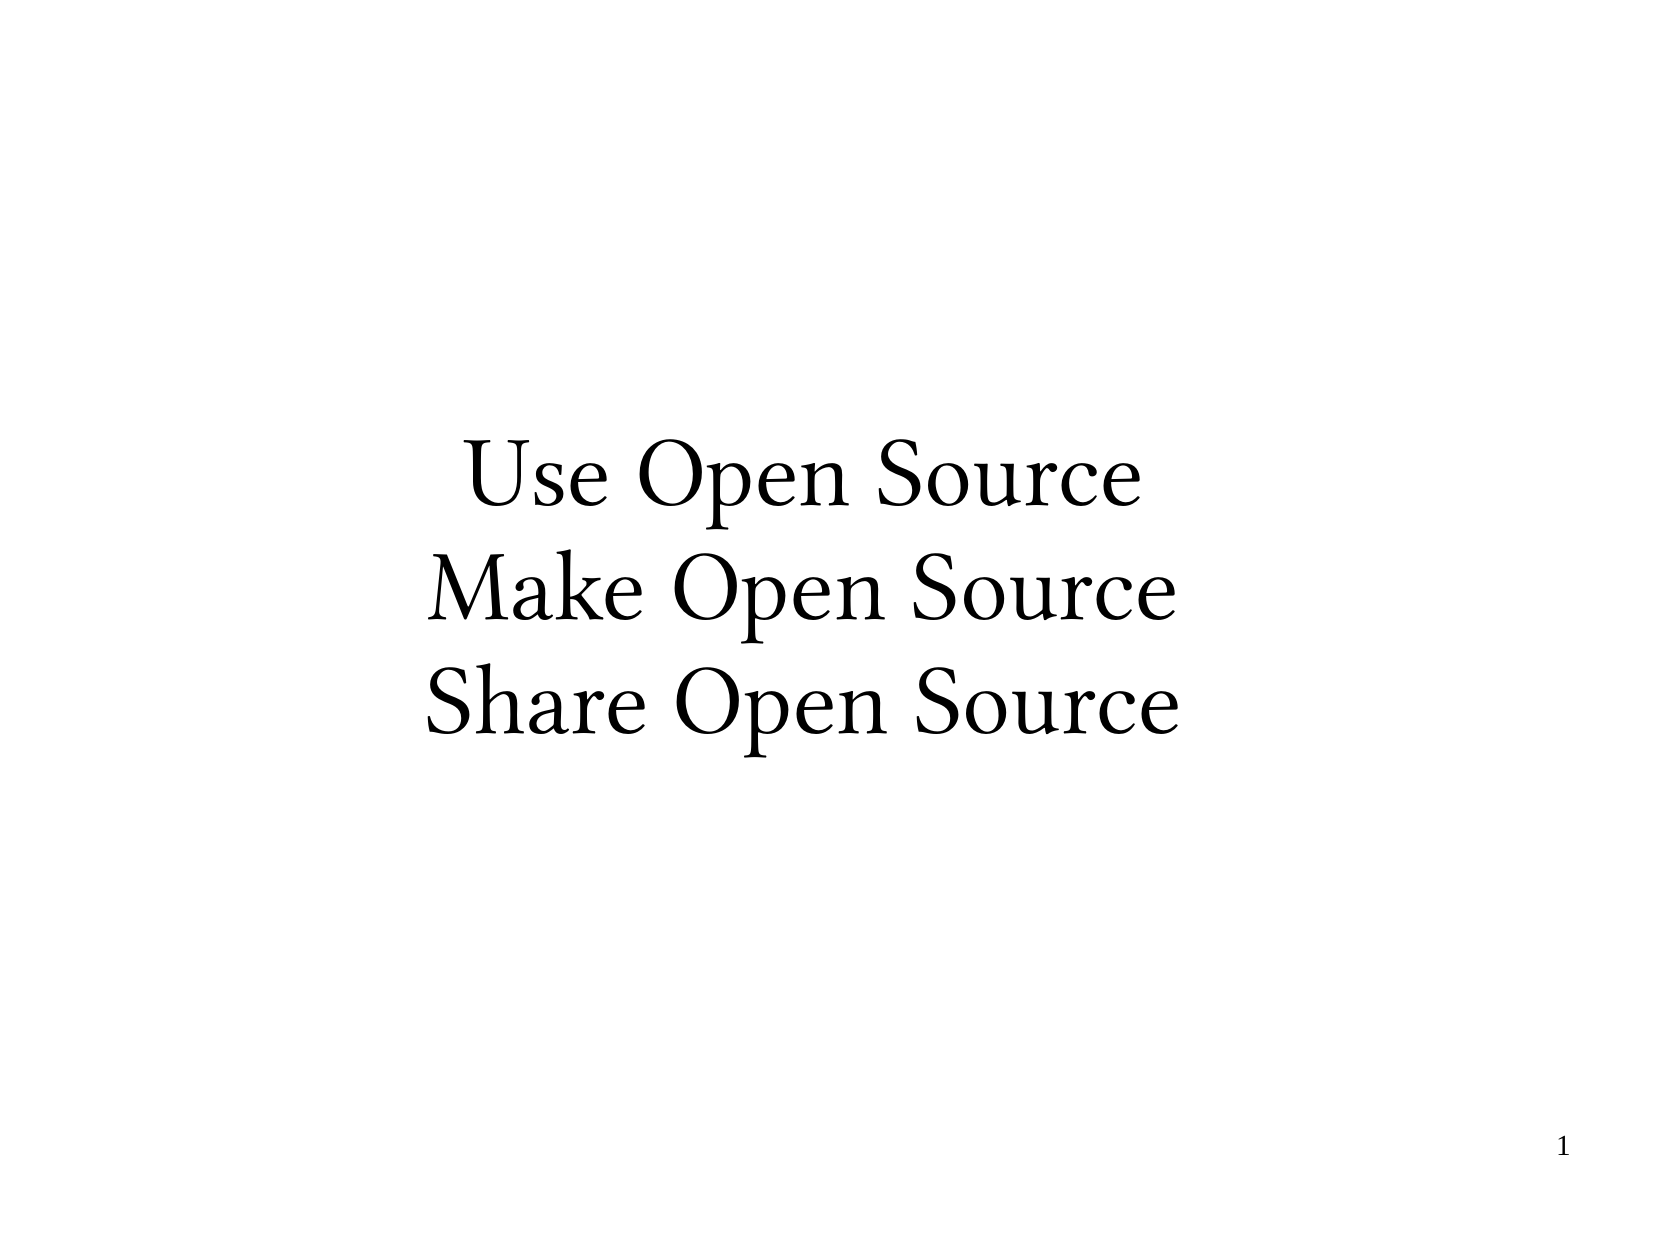

# Use Open Source
Make Open Source
Share Open Source
1